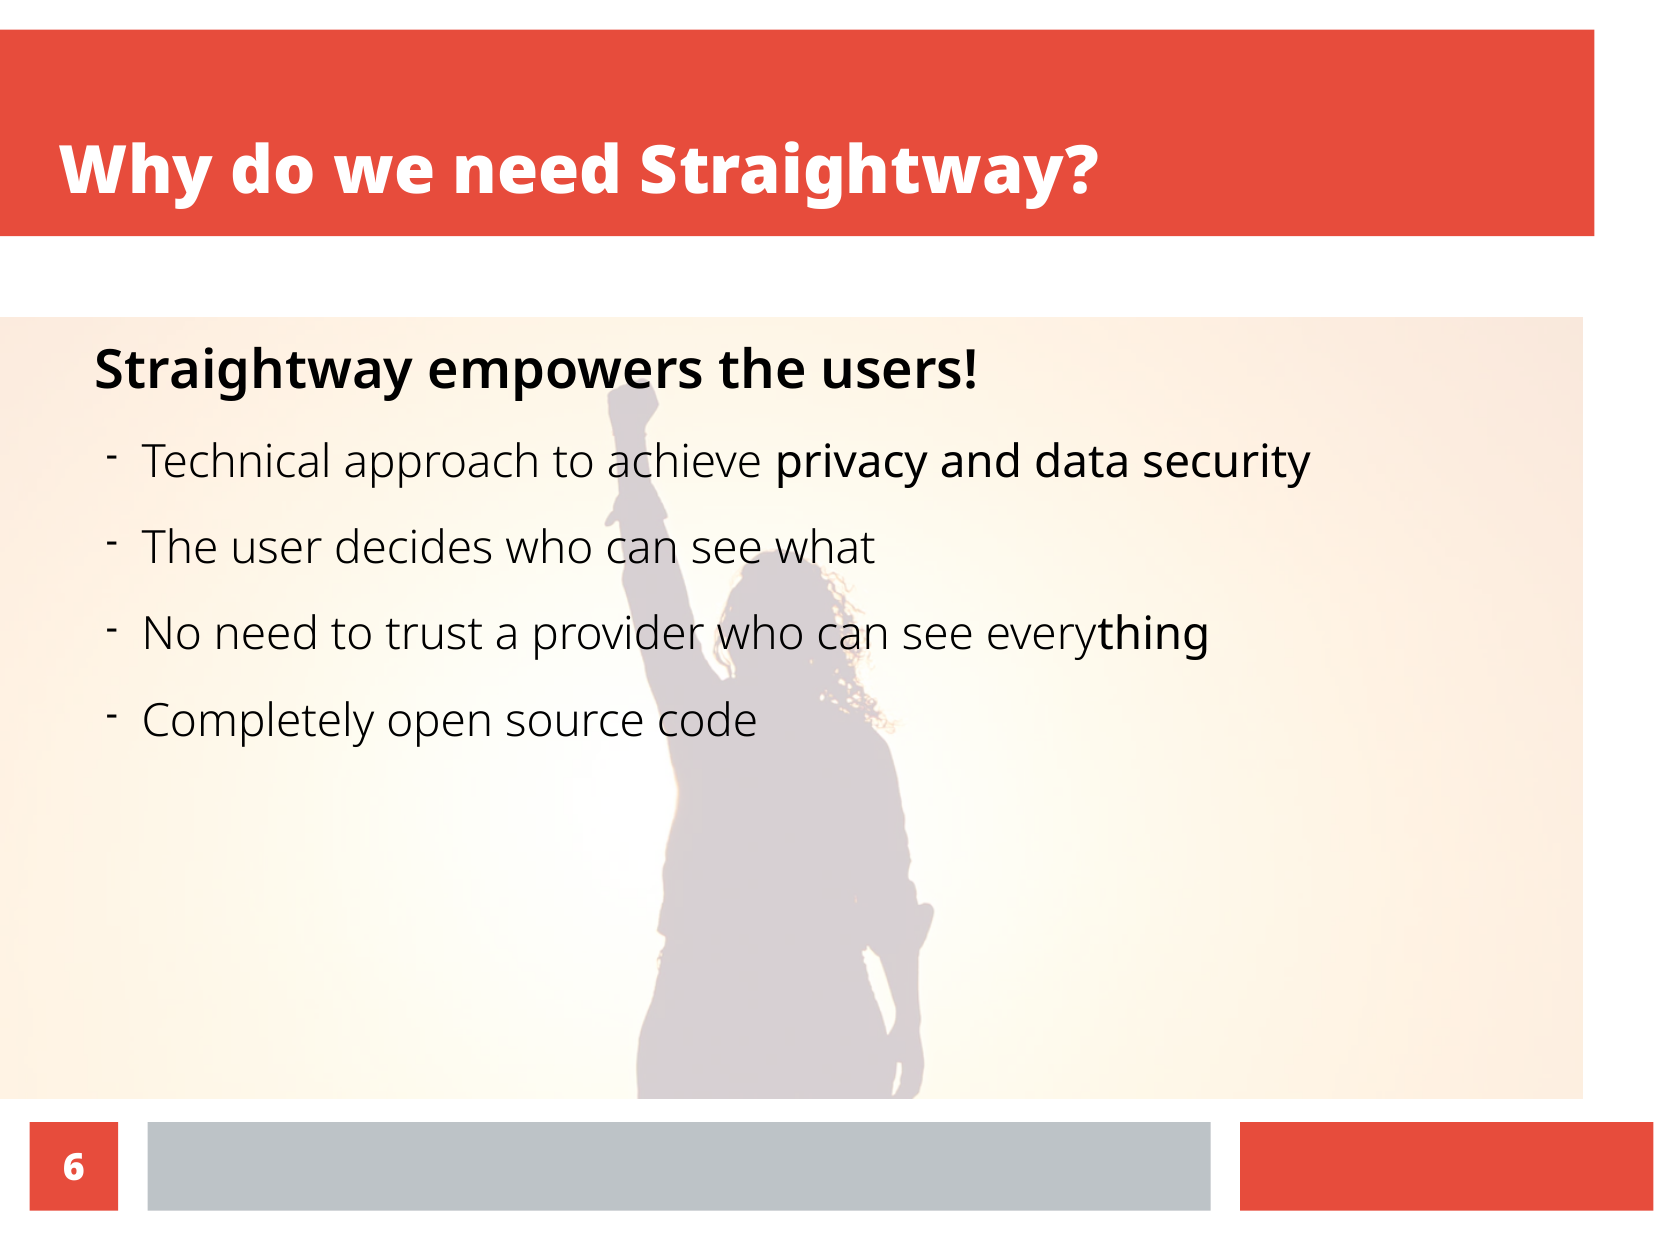

# Why do we need Straightway?
Straightway empowers the users!
Technical approach to achieve privacy and data security
The user decides who can see what
No need to trust a provider who can see everything
Completely open source code
6